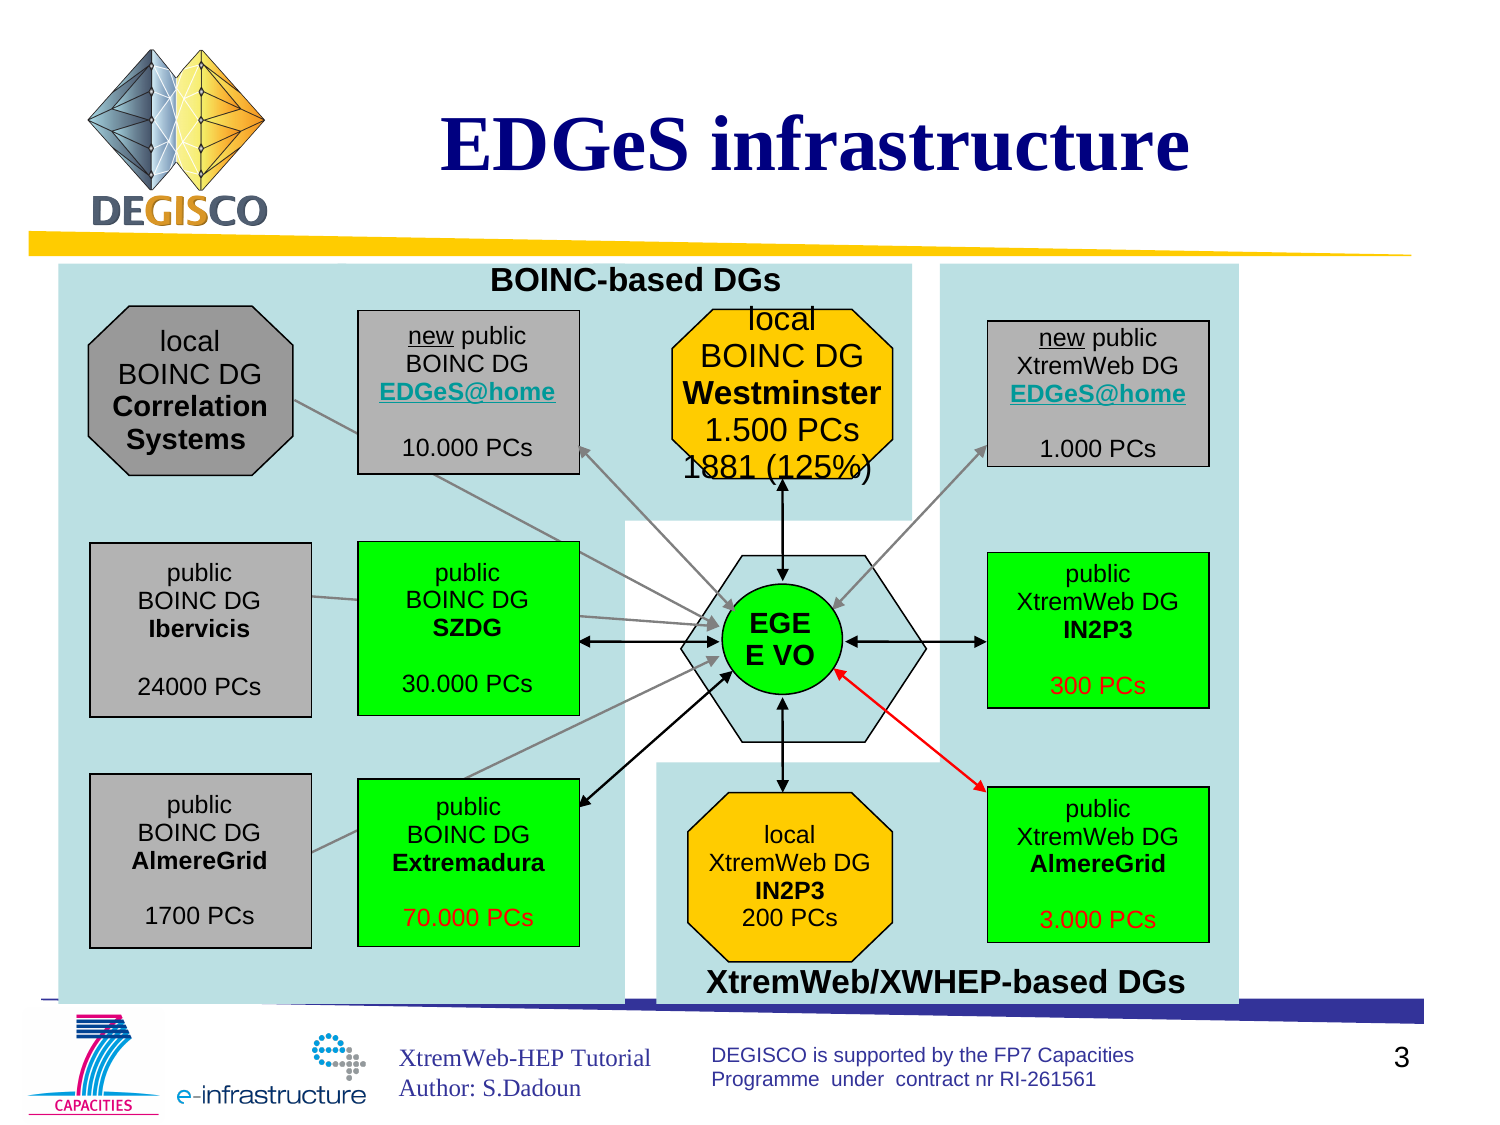

# EDGeS infrastructure
BOINC-based DGs
local
BOINC DG
Westminster
1.500 PCs
1881 (125%)
local
BOINC DG
Correlation
Systems
new public BOINC DG
EDGeS@home
10.000 PCs
new public XtremWeb DG
EDGeS@home
1.000 PCs
public
BOINC DG
SZDG
30.000 PCs
public
BOINC DG
Ibervicis
24000 PCs
public
XtremWeb DG
IN2P3
300 PCs
EGEE VO
public
BOINC DG
AlmereGrid
1700 PCs
public
BOINC DG
Extremadura
70.000 PCs
public
XtremWeb DG
AlmereGrid
3.000 PCs
local
XtremWeb DG
IN2P3
200 PCs
XtremWeb/XWHEP-based DGs